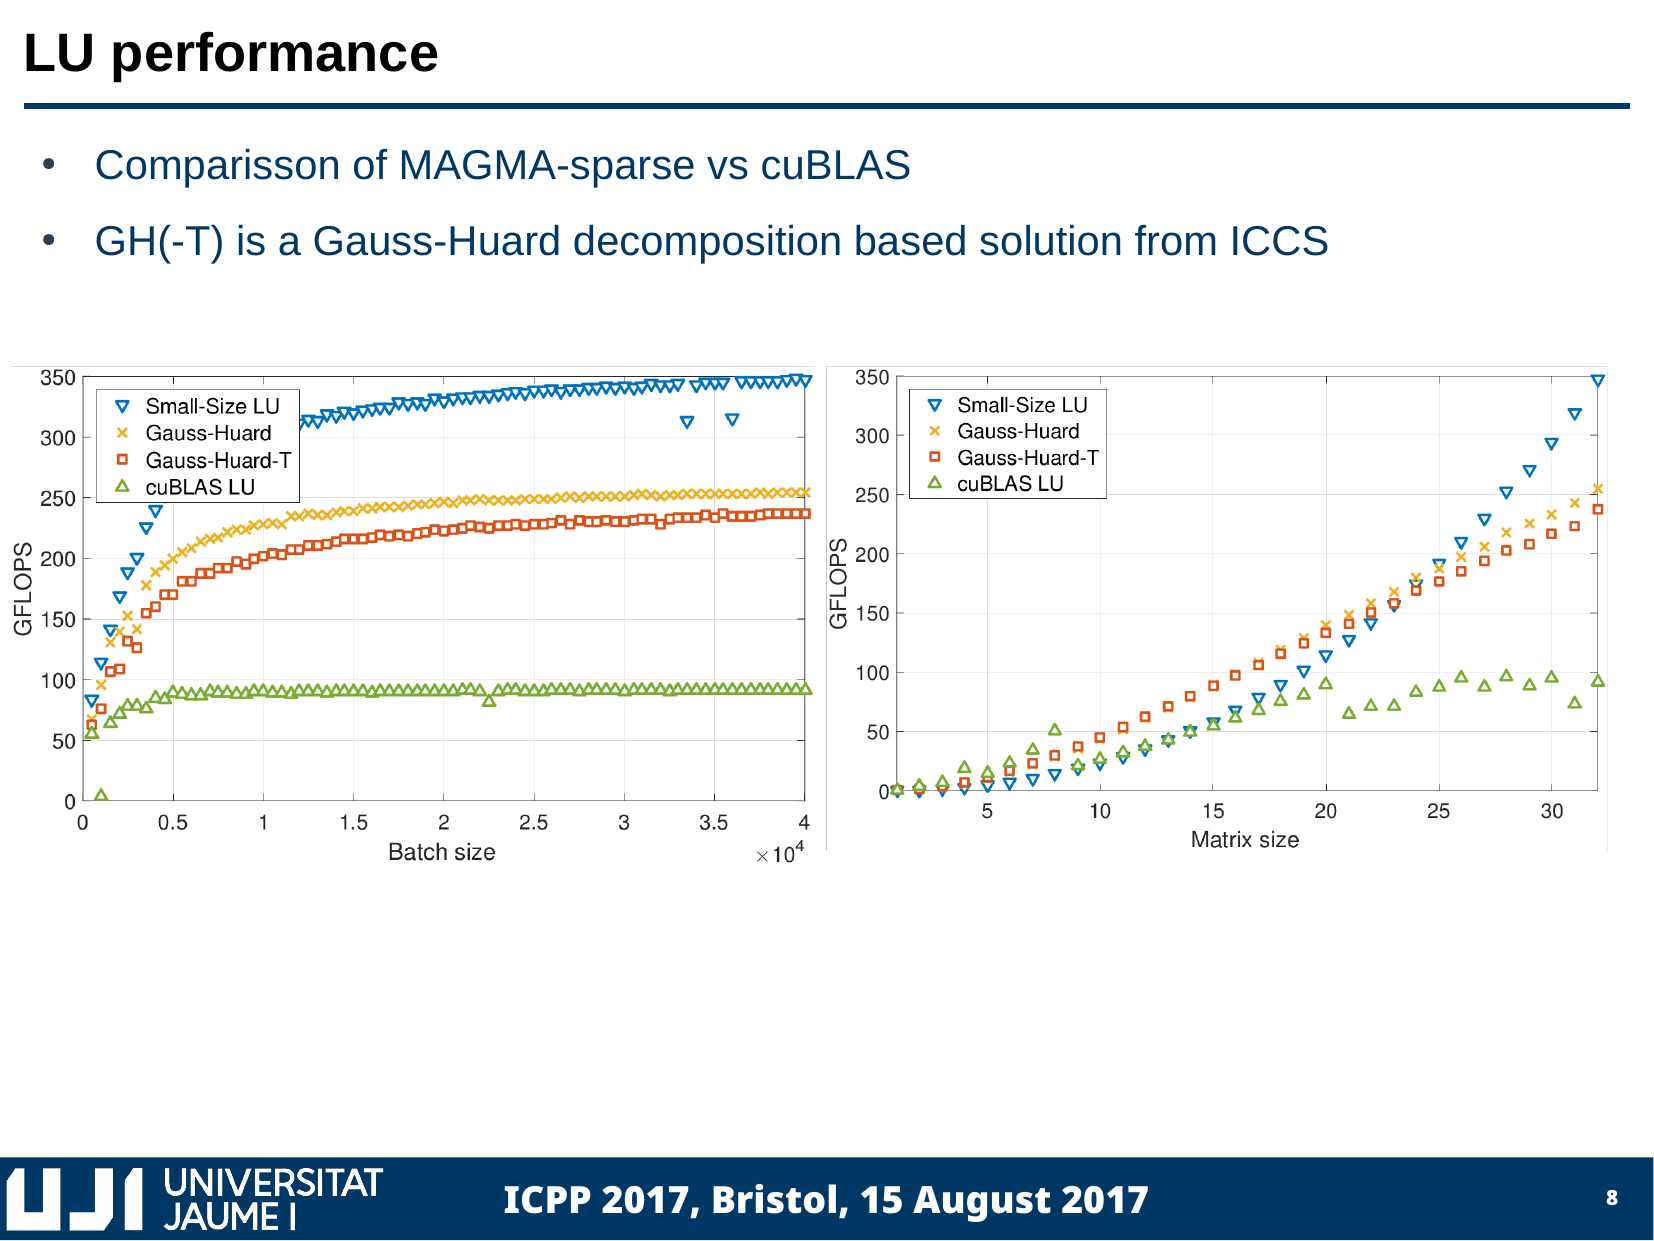

# LU performance
Comparisson of MAGMA-sparse vs cuBLAS
GH(-T) is a Gauss-Huard decomposition based solution from ICCS
ICPP 2017, Bristol, 15 August 2017
8